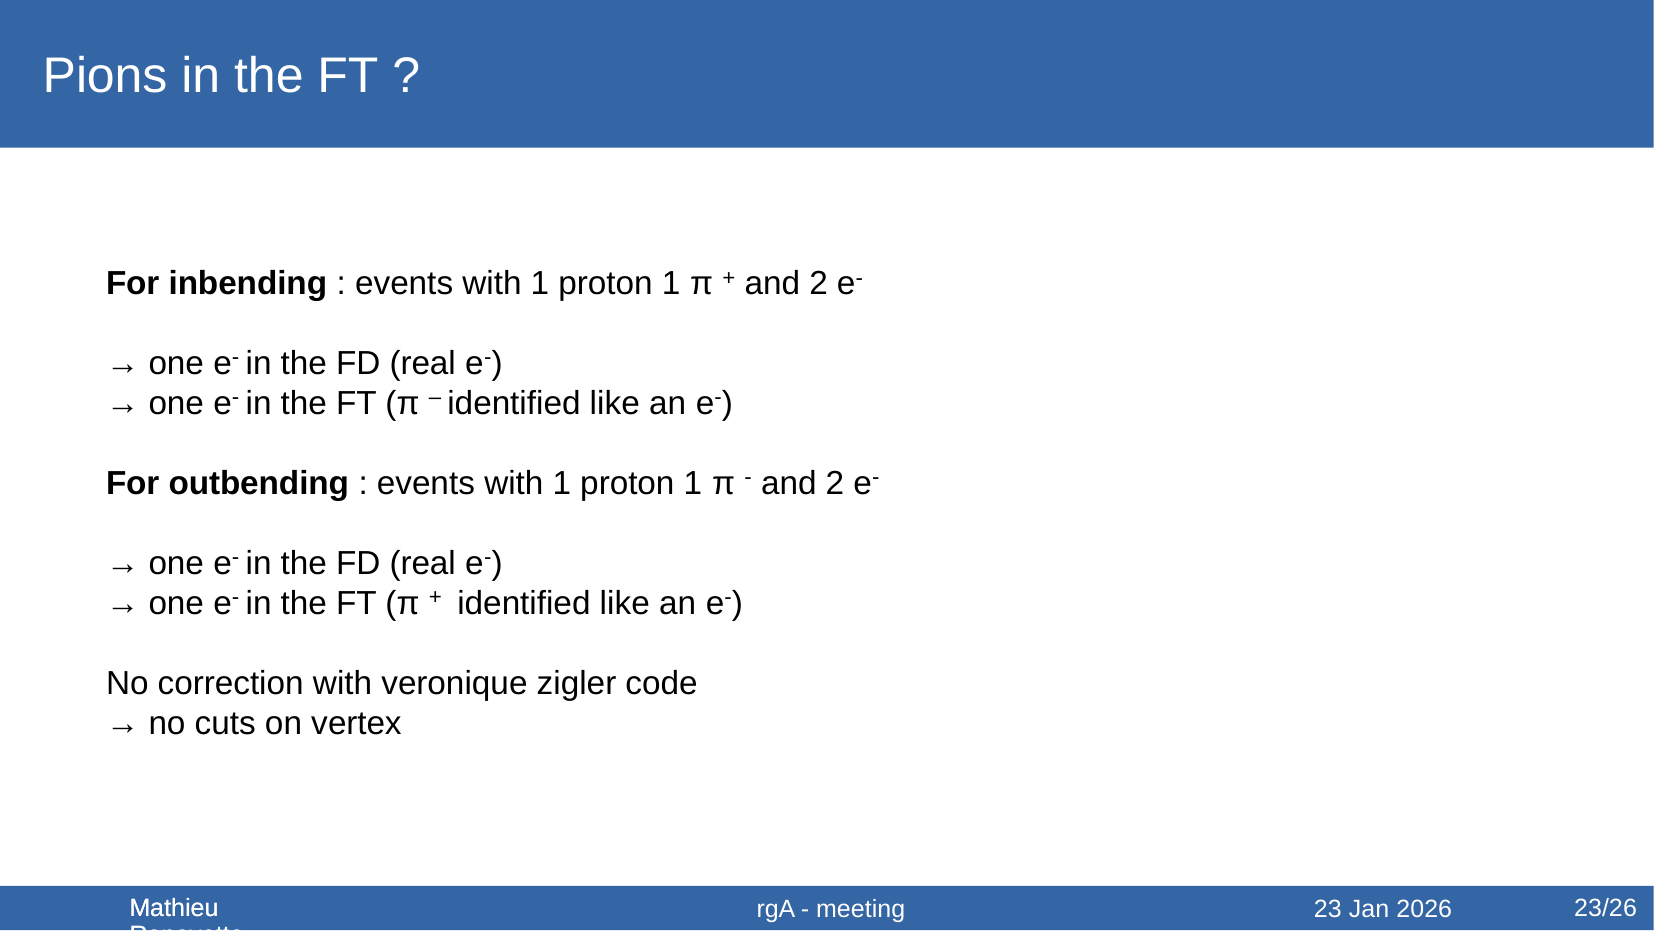

Pions in the FT ?
For inbending : events with 1 proton 1 π + and 2 e-
→ one e- in the FD (real e-)
→ one e- in the FT (π – identified like an e-)
For outbending : events with 1 proton 1 π - and 2 e-
→ one e- in the FD (real e-)
→ one e- in the FT (π + identified like an e-)
No correction with veronique zigler code
→ no cuts on vertex
Mathieu Ronayette
23/26
Mathieu Ronayette
 rgA - meeting
23 Jan 2026